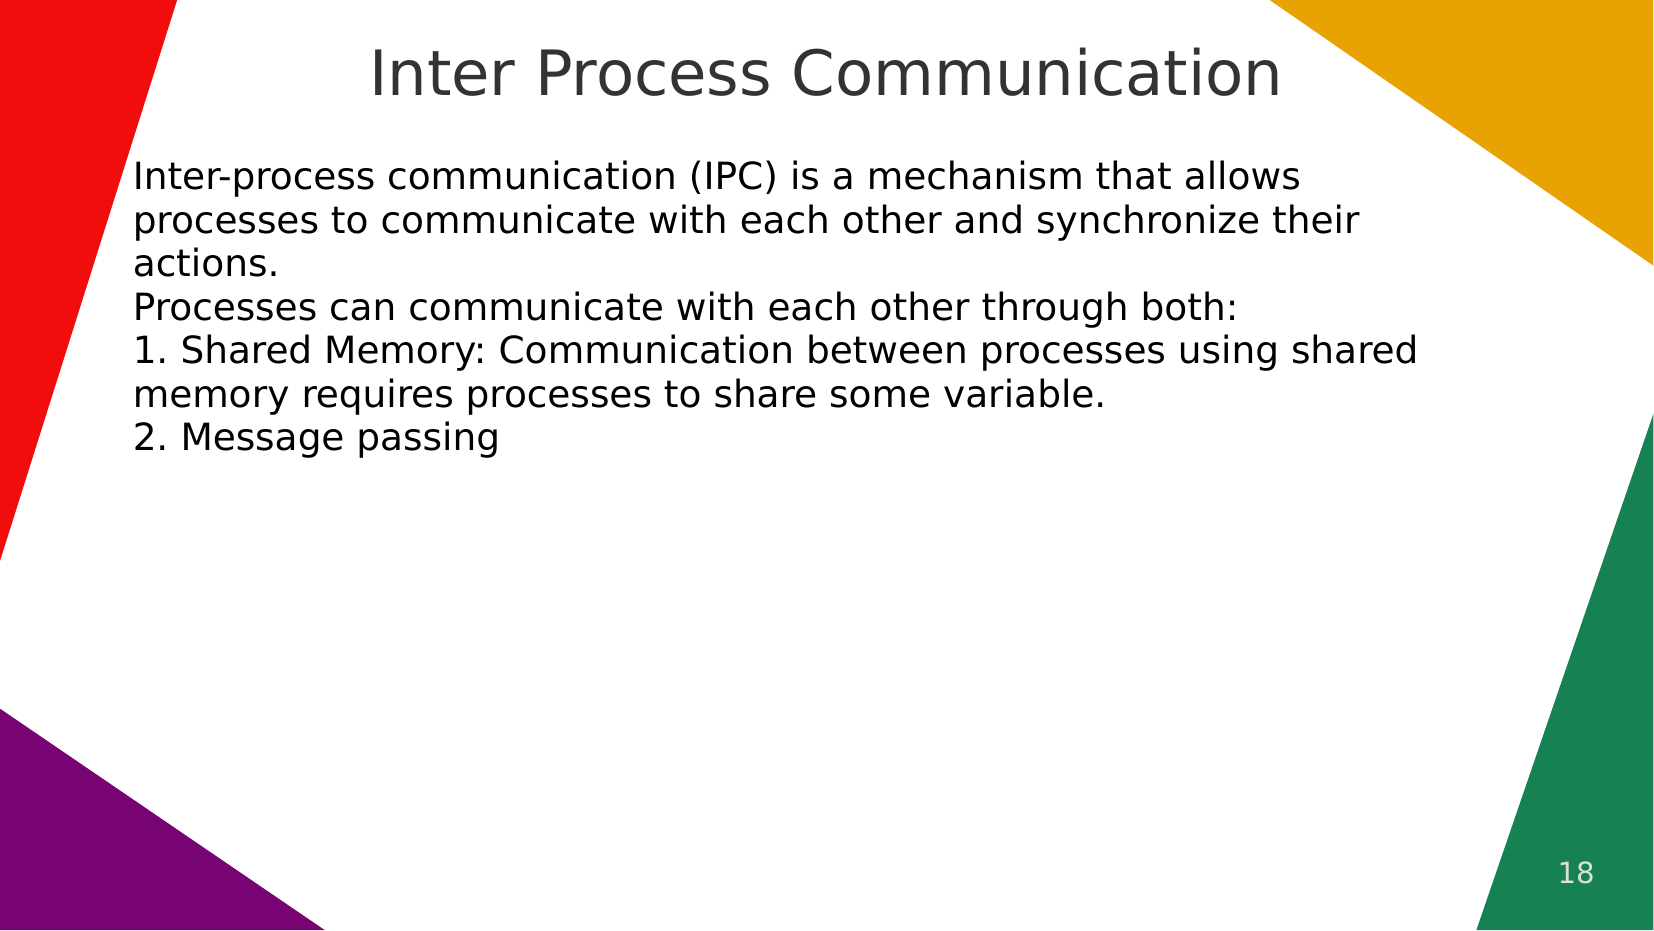

# Inter Process Communication
Inter-process communication (IPC) is a mechanism that allows processes to communicate with each other and synchronize their actions.
Processes can communicate with each other through both:
1. Shared Memory: Communication between processes using shared memory requires processes to share some variable.
2. Message passing
18